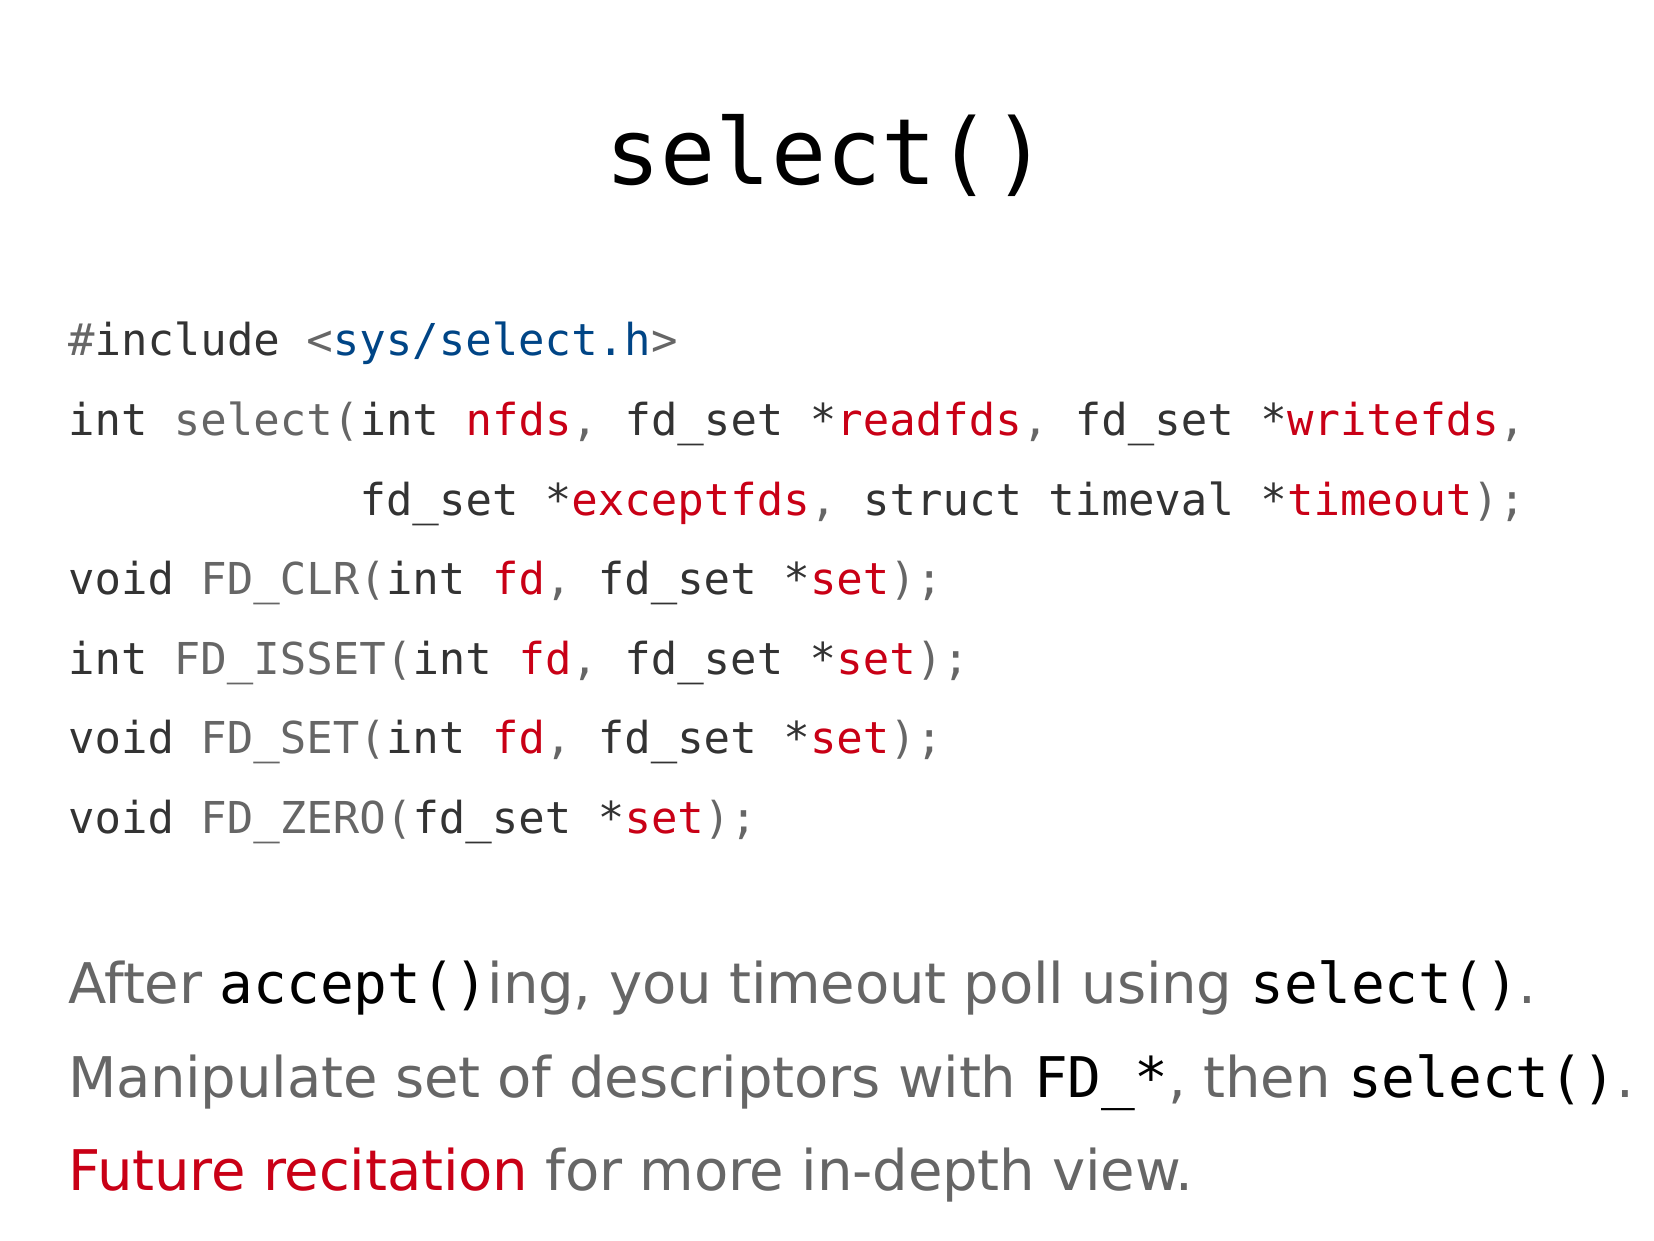

# select()
#include <sys/select.h>
int select(int nfds, fd_set *readfds, fd_set *writefds,
 fd_set *exceptfds, struct timeval *timeout);
void FD_CLR(int fd, fd_set *set);
int FD_ISSET(int fd, fd_set *set);
void FD_SET(int fd, fd_set *set);
void FD_ZERO(fd_set *set);
After accept()ing, you timeout poll using select().
Manipulate set of descriptors with FD_*, then select().
Future recitation for more in-depth view.